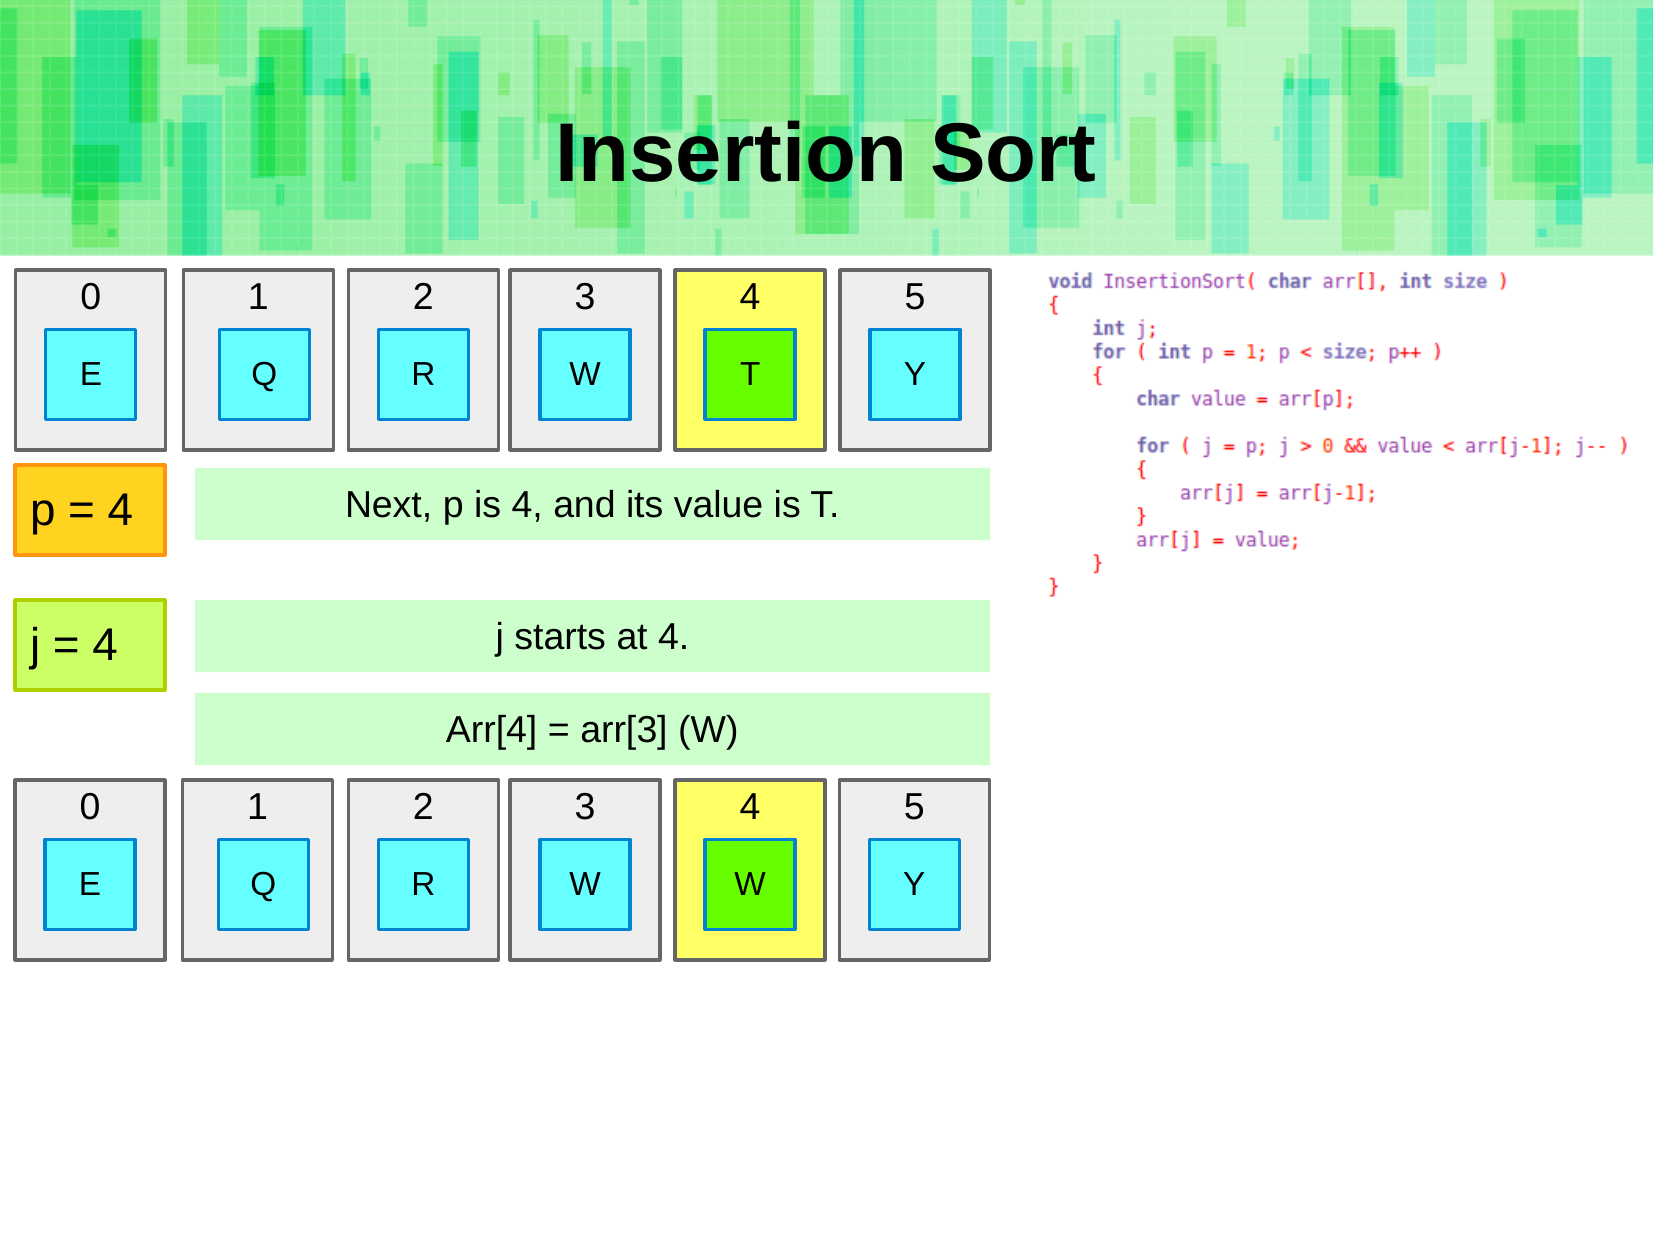

# Insertion Sort
0
1
2
3
4
5
E
Q
R
W
T
Y
p = 4
Next, p is 4, and its value is T.
j = 4
j starts at 4.
Arr[4] = arr[3] (W)
0
1
2
3
4
5
E
Q
R
W
W
Y